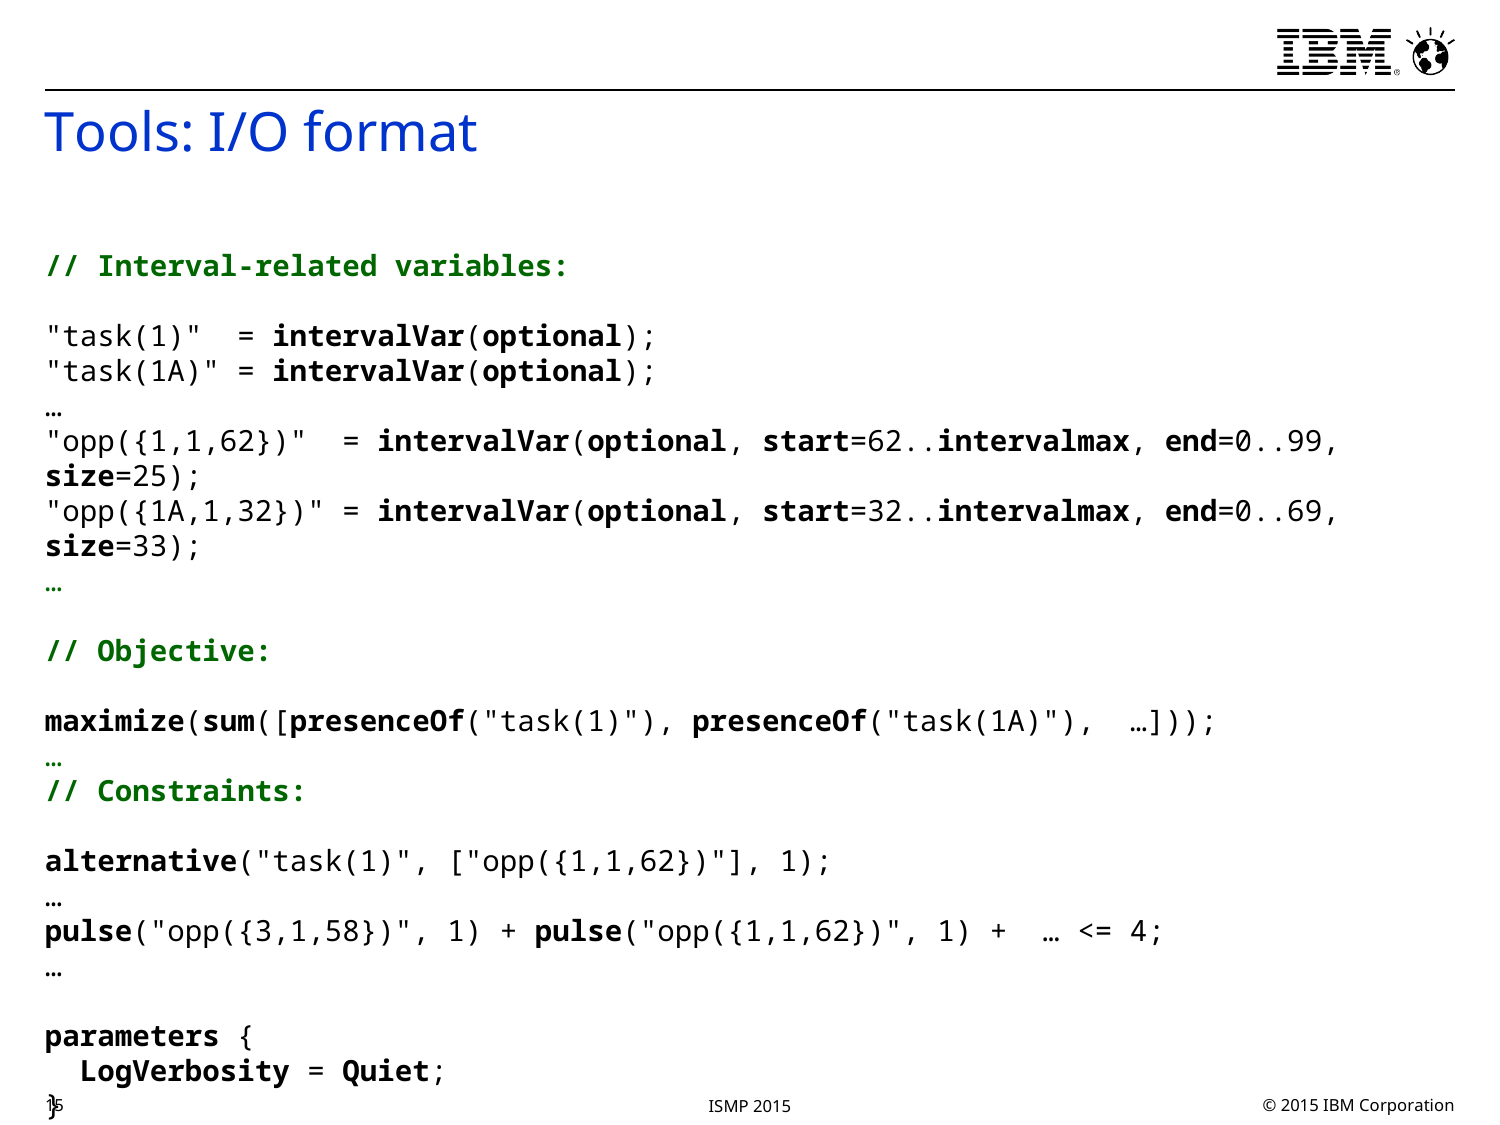

# Tools: I/O format
// Interval-related variables:
"task(1)" = intervalVar(optional);
"task(1A)" = intervalVar(optional);
…
"opp({1,1,62})" = intervalVar(optional, start=62..intervalmax, end=0..99, size=25);
"opp({1A,1,32})" = intervalVar(optional, start=32..intervalmax, end=0..69, size=33);
…
// Objective:
maximize(sum([presenceOf("task(1)"), presenceOf("task(1A)"), …]));
…
// Constraints:
alternative("task(1)", ["opp({1,1,62})"], 1);
…
pulse("opp({3,1,58})", 1) + pulse("opp({1,1,62})", 1) + … <= 4;
…
parameters {
 LogVerbosity = Quiet;
}
15